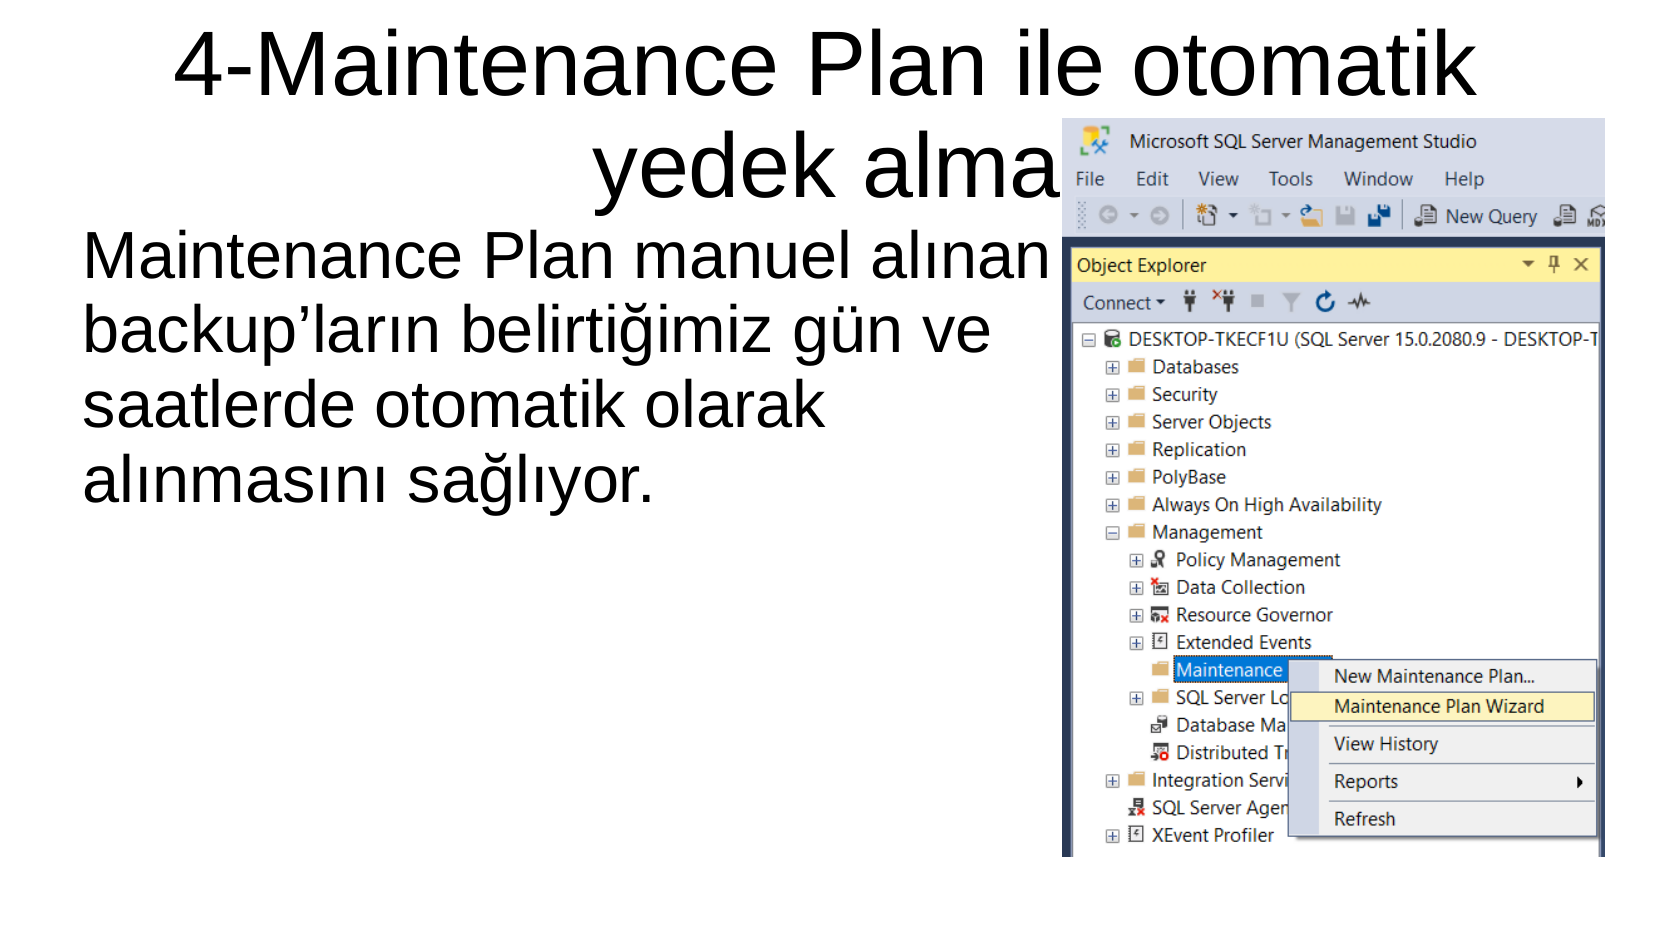

# 4-Maintenance Plan ile otomatik yedek alma
Maintenance Plan manuel alınan backup’ların belirtiğimiz gün ve saatlerde otomatik olarak alınmasını sağlıyor.